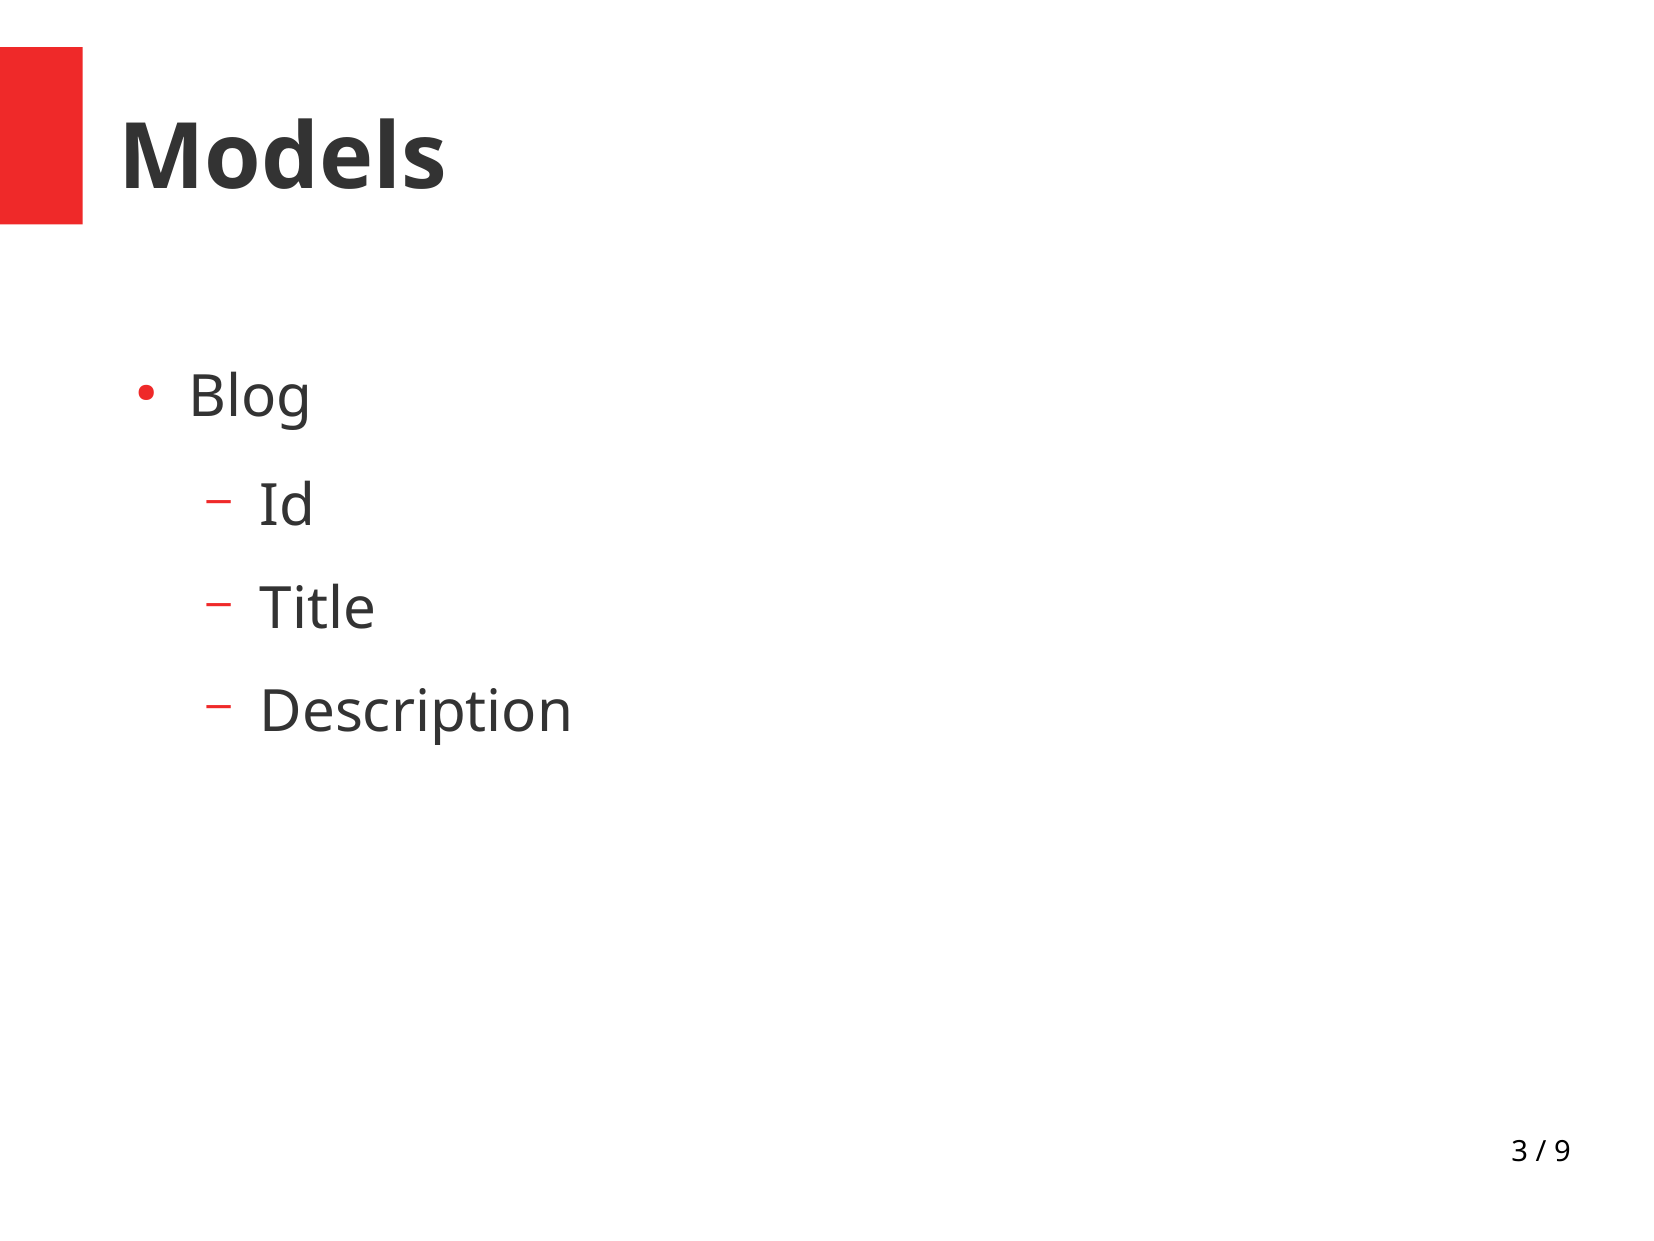

# Models
Blog
Id
Title
Description
3